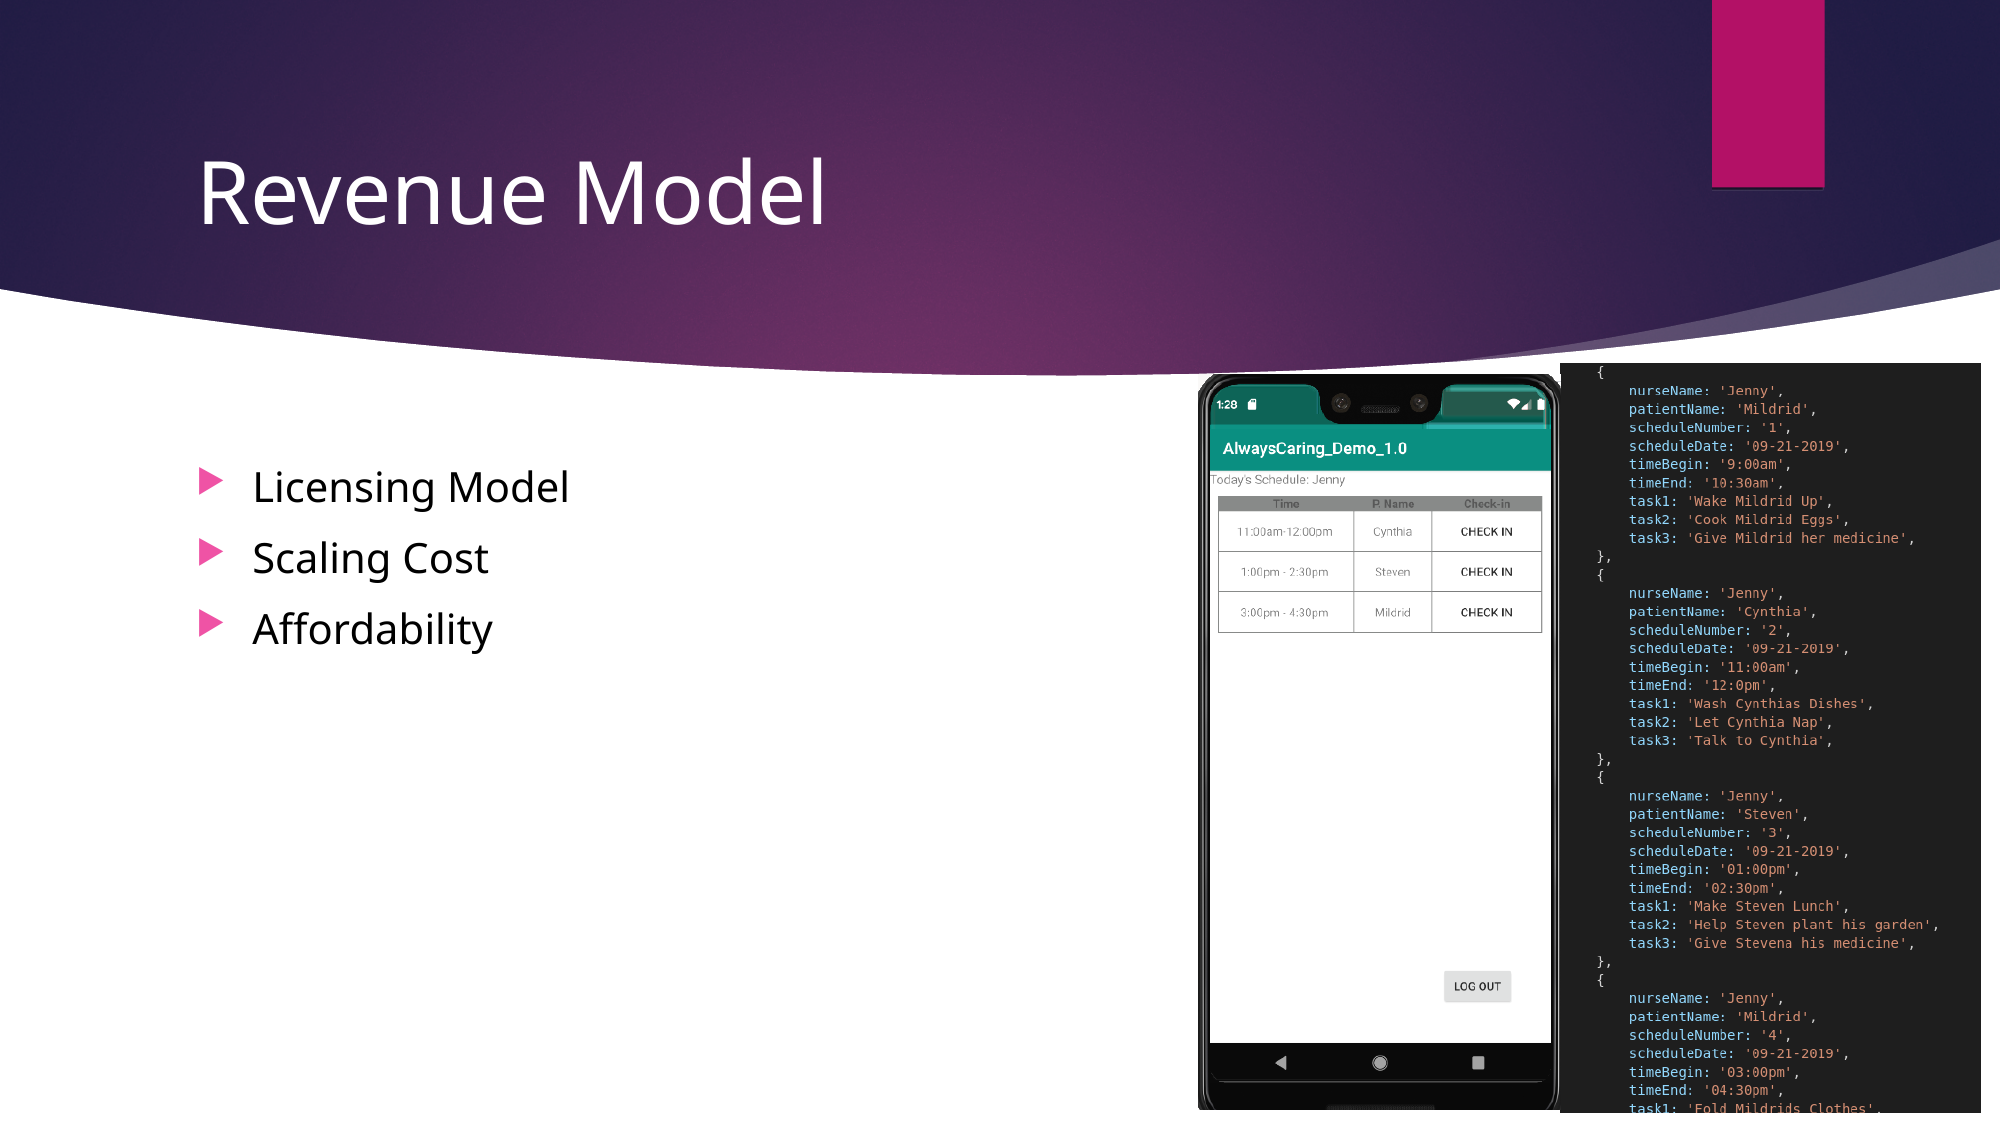

# Revenue Model
Licensing Model
Scaling Cost
Affordability